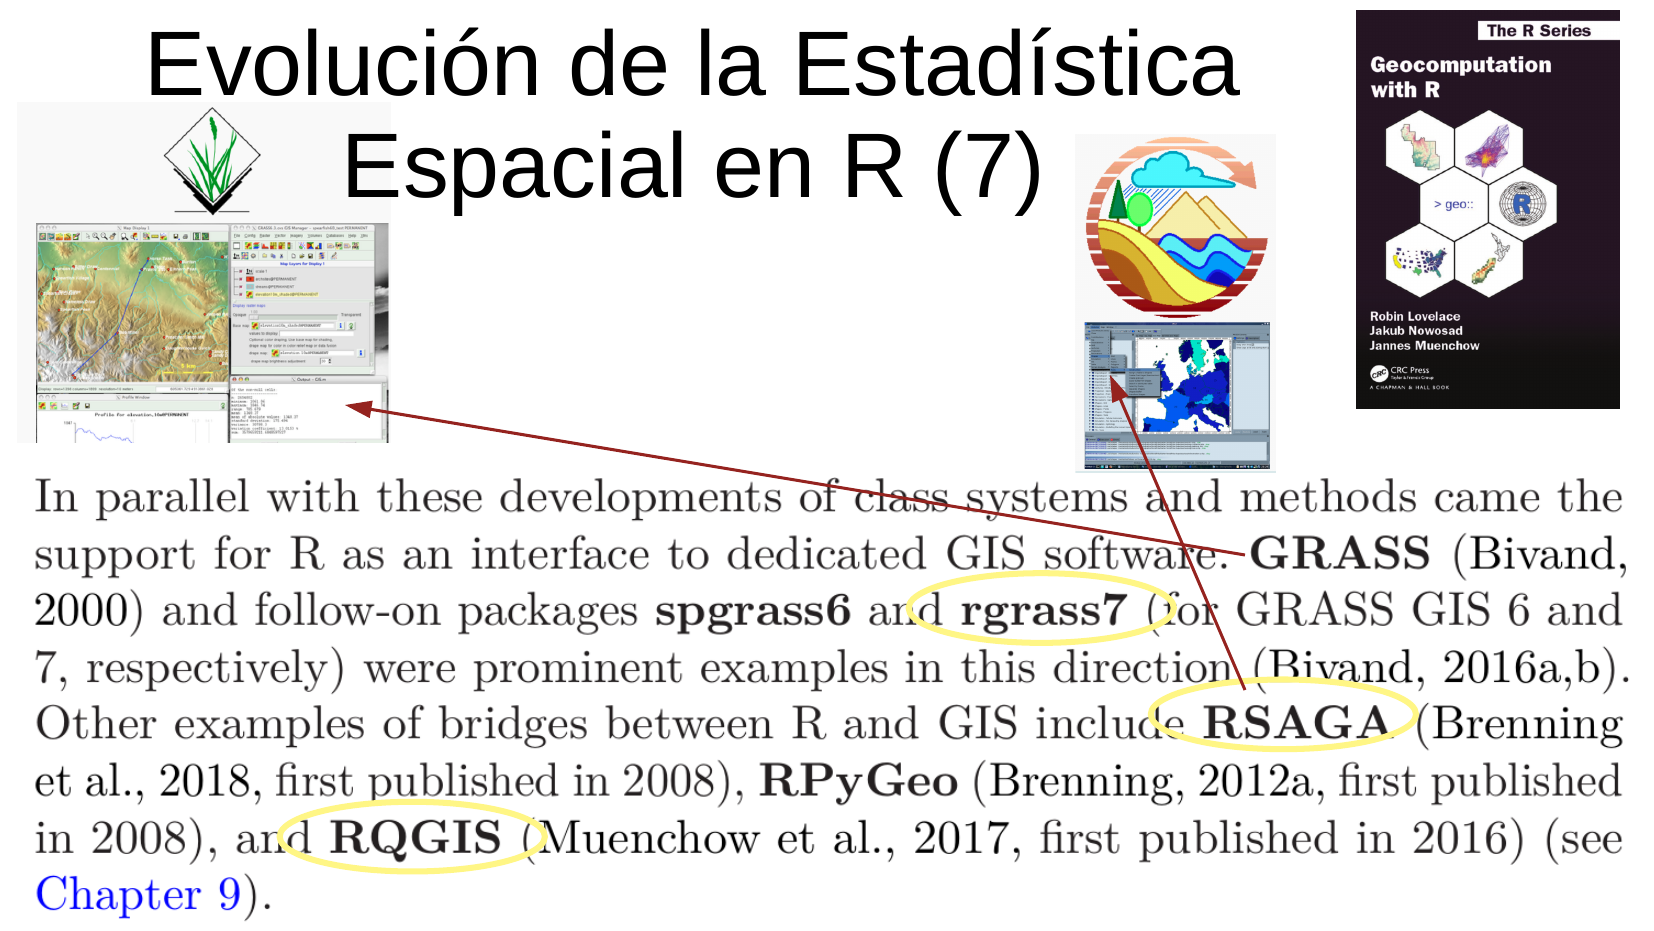

# Evolución de la Estadística Espacial en R (7)